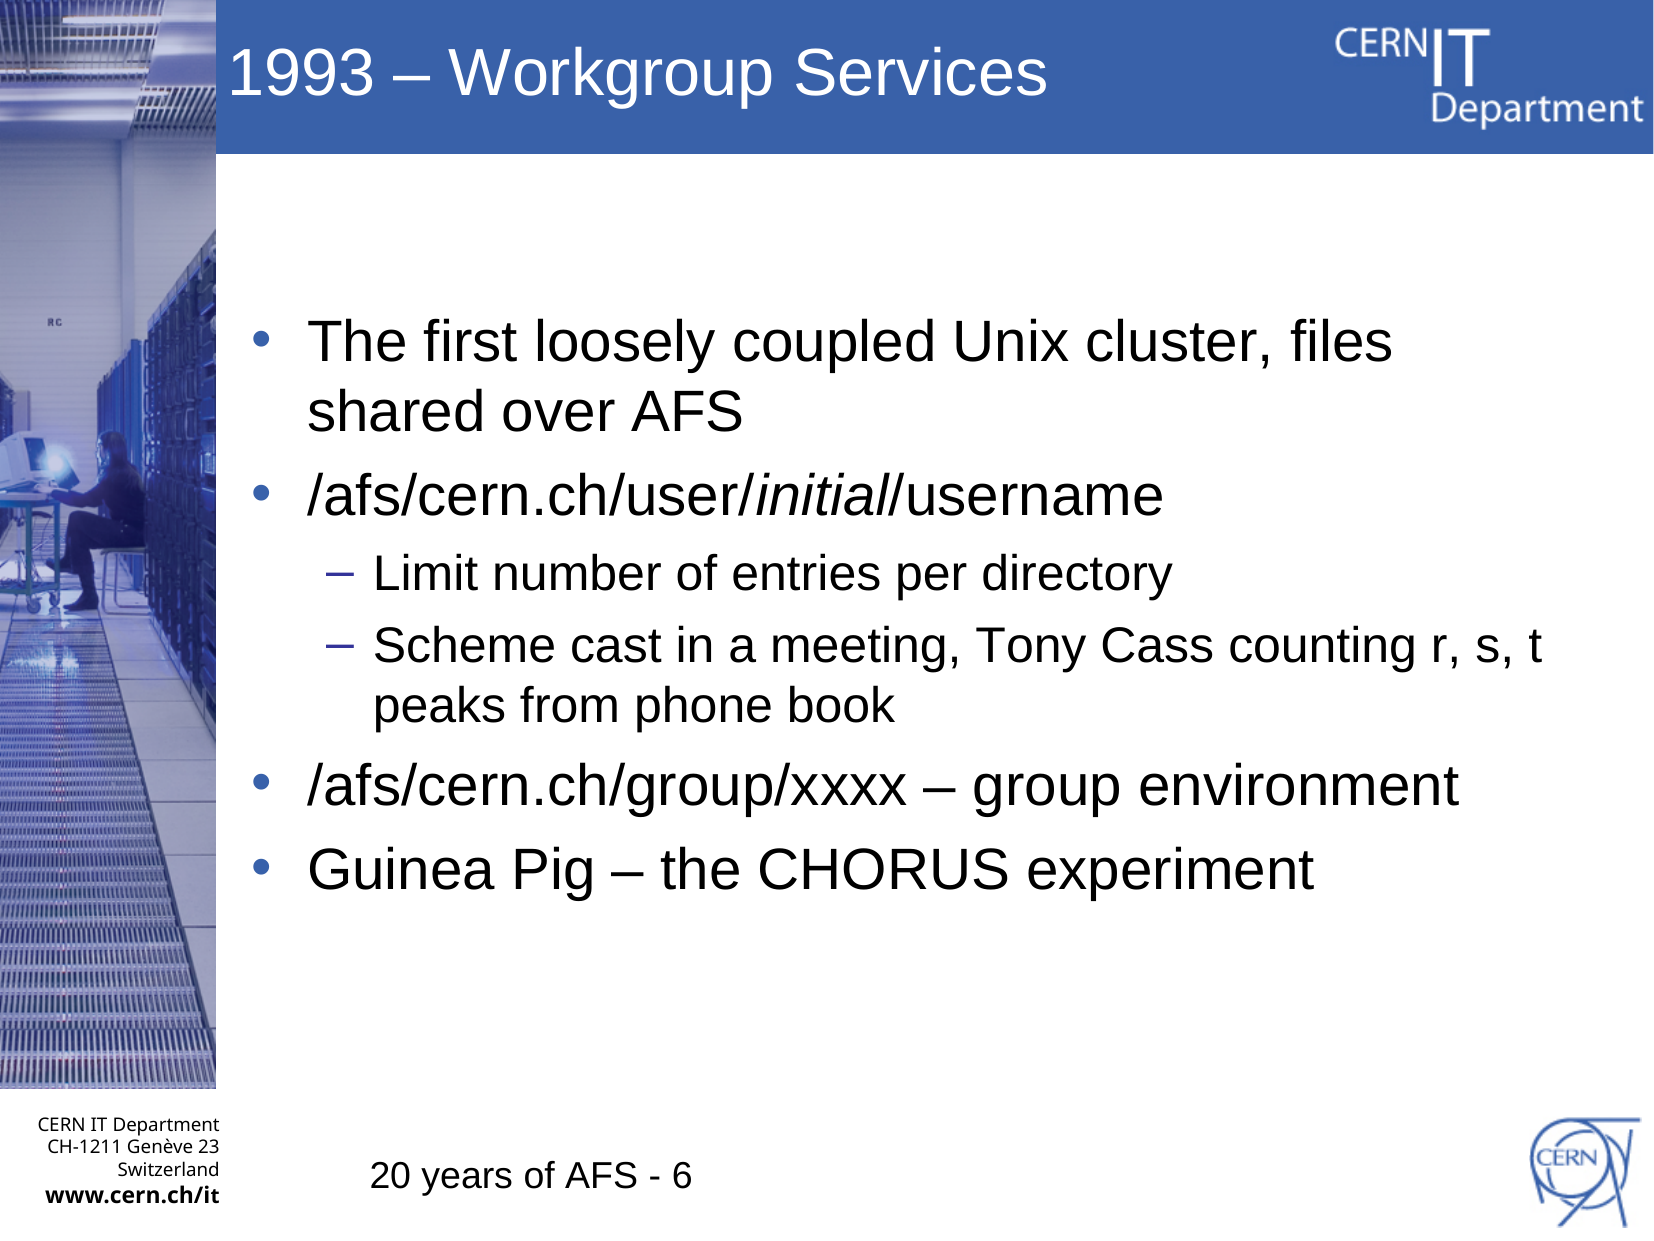

# 1993 – Workgroup Services
The first loosely coupled Unix cluster, files shared over AFS
/afs/cern.ch/user/initial/username
Limit number of entries per directory
Scheme cast in a meeting, Tony Cass counting r, s, t peaks from phone book
/afs/cern.ch/group/xxxx – group environment
Guinea Pig – the CHORUS experiment